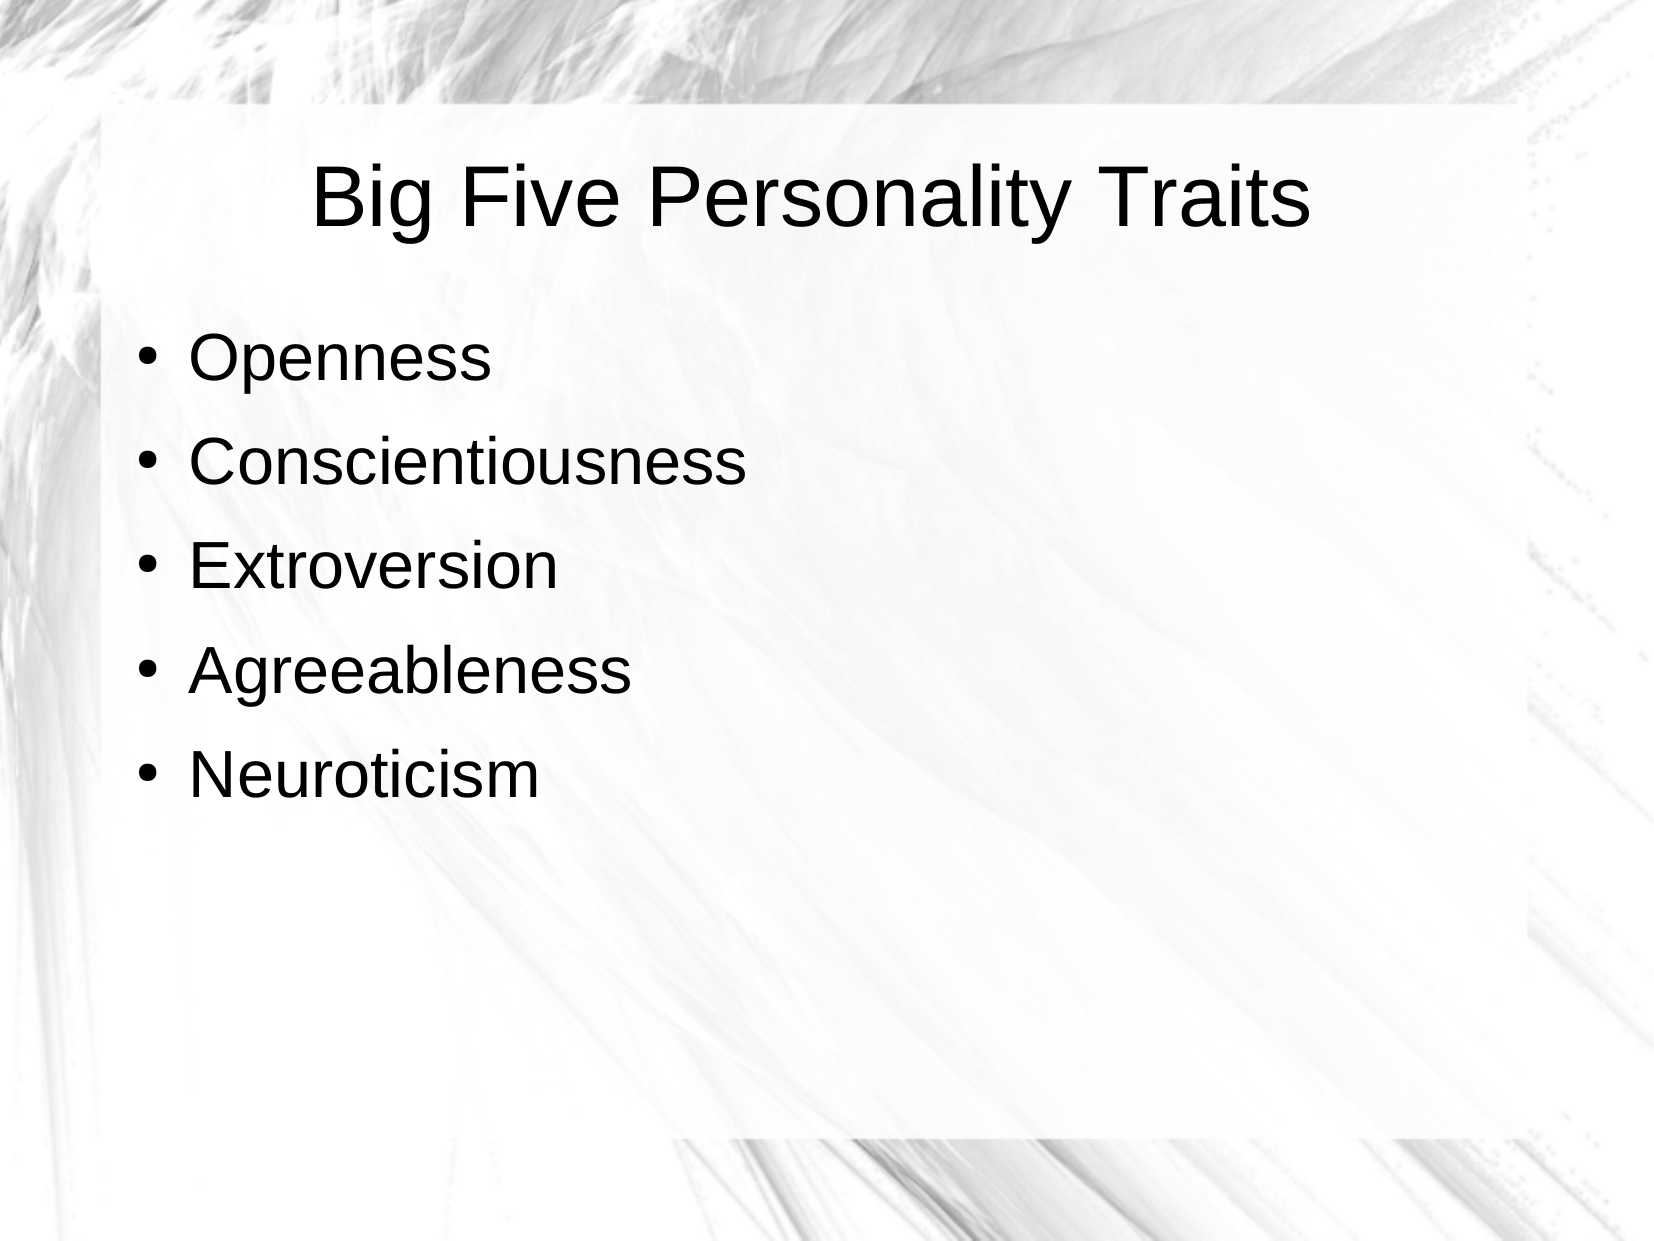

# Big Five Personality Traits
Openness
Conscientiousness
Extroversion
Agreeableness
Neuroticism